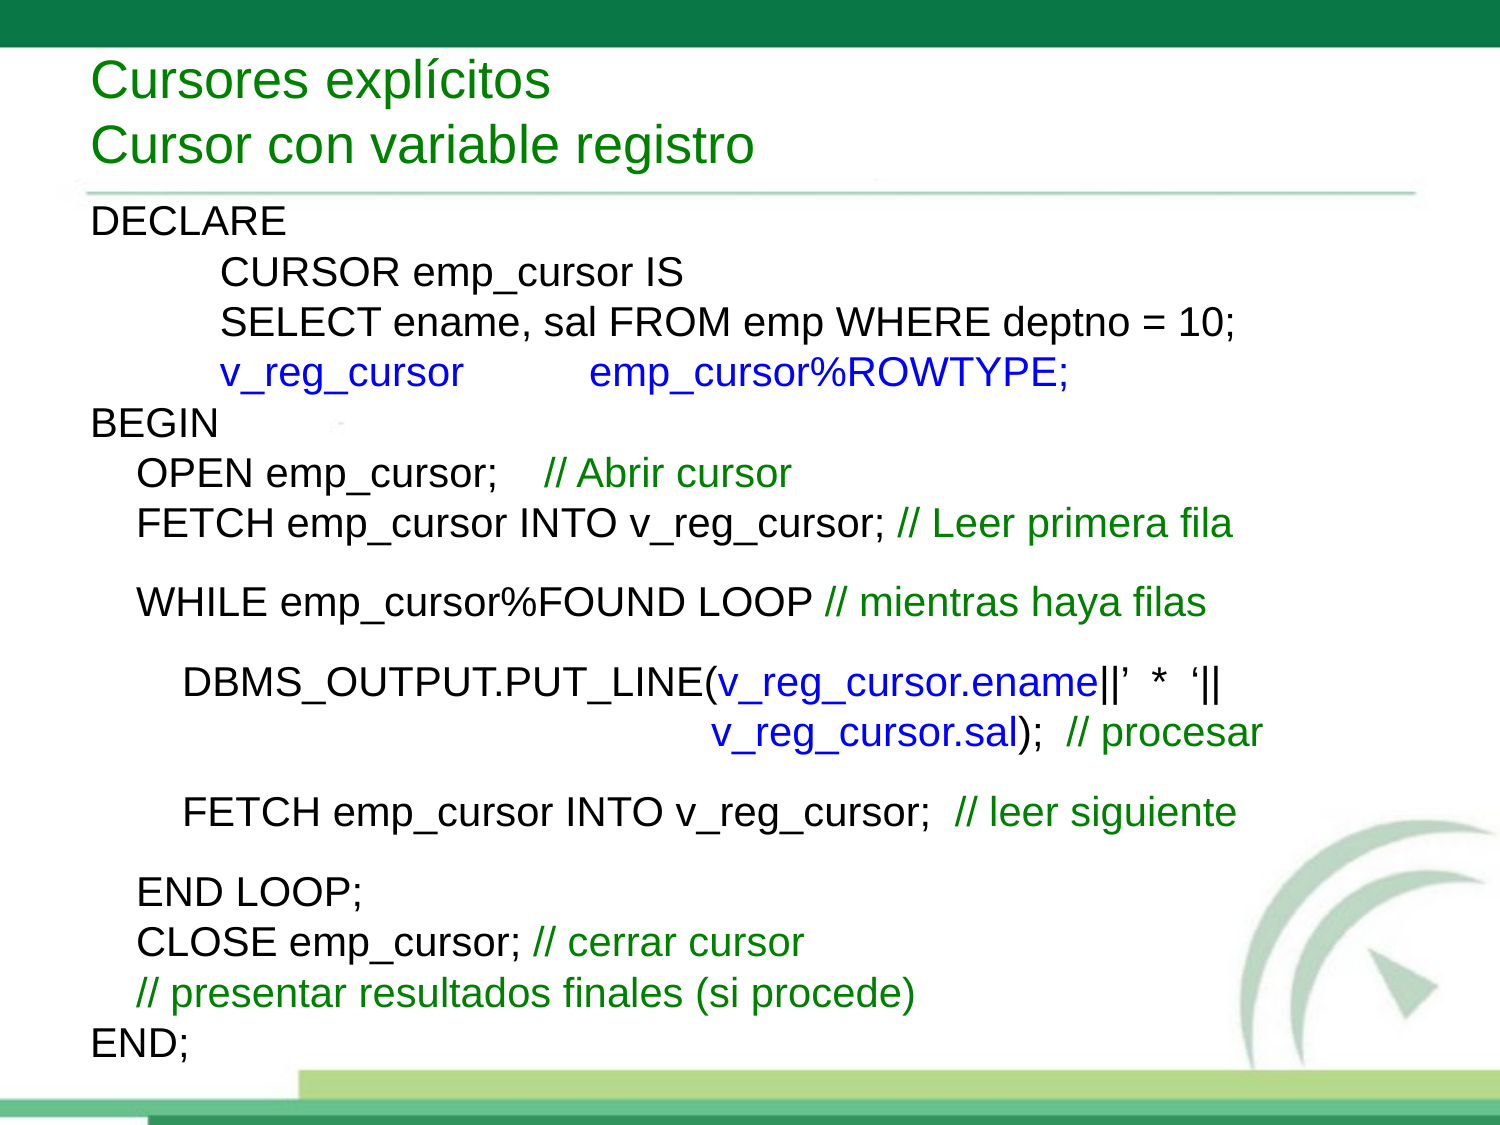

# Cursores explícitos Cursor con variable registro
DECLARE
	CURSOR emp_cursor IS
	SELECT ename, sal FROM emp WHERE deptno = 10;
	v_reg_cursor		emp_cursor%ROWTYPE;
BEGIN
 OPEN emp_cursor; // Abrir cursor
 FETCH emp_cursor INTO v_reg_cursor; // Leer primera fila
 WHILE emp_cursor%FOUND LOOP // mientras haya filas
 DBMS_OUTPUT.PUT_LINE(v_reg_cursor.ename||’ * ‘|| v_reg_cursor.sal); // procesar
 FETCH emp_cursor INTO v_reg_cursor; // leer siguiente
 END LOOP;
 CLOSE emp_cursor; // cerrar cursor
 // presentar resultados finales (si procede)
END;